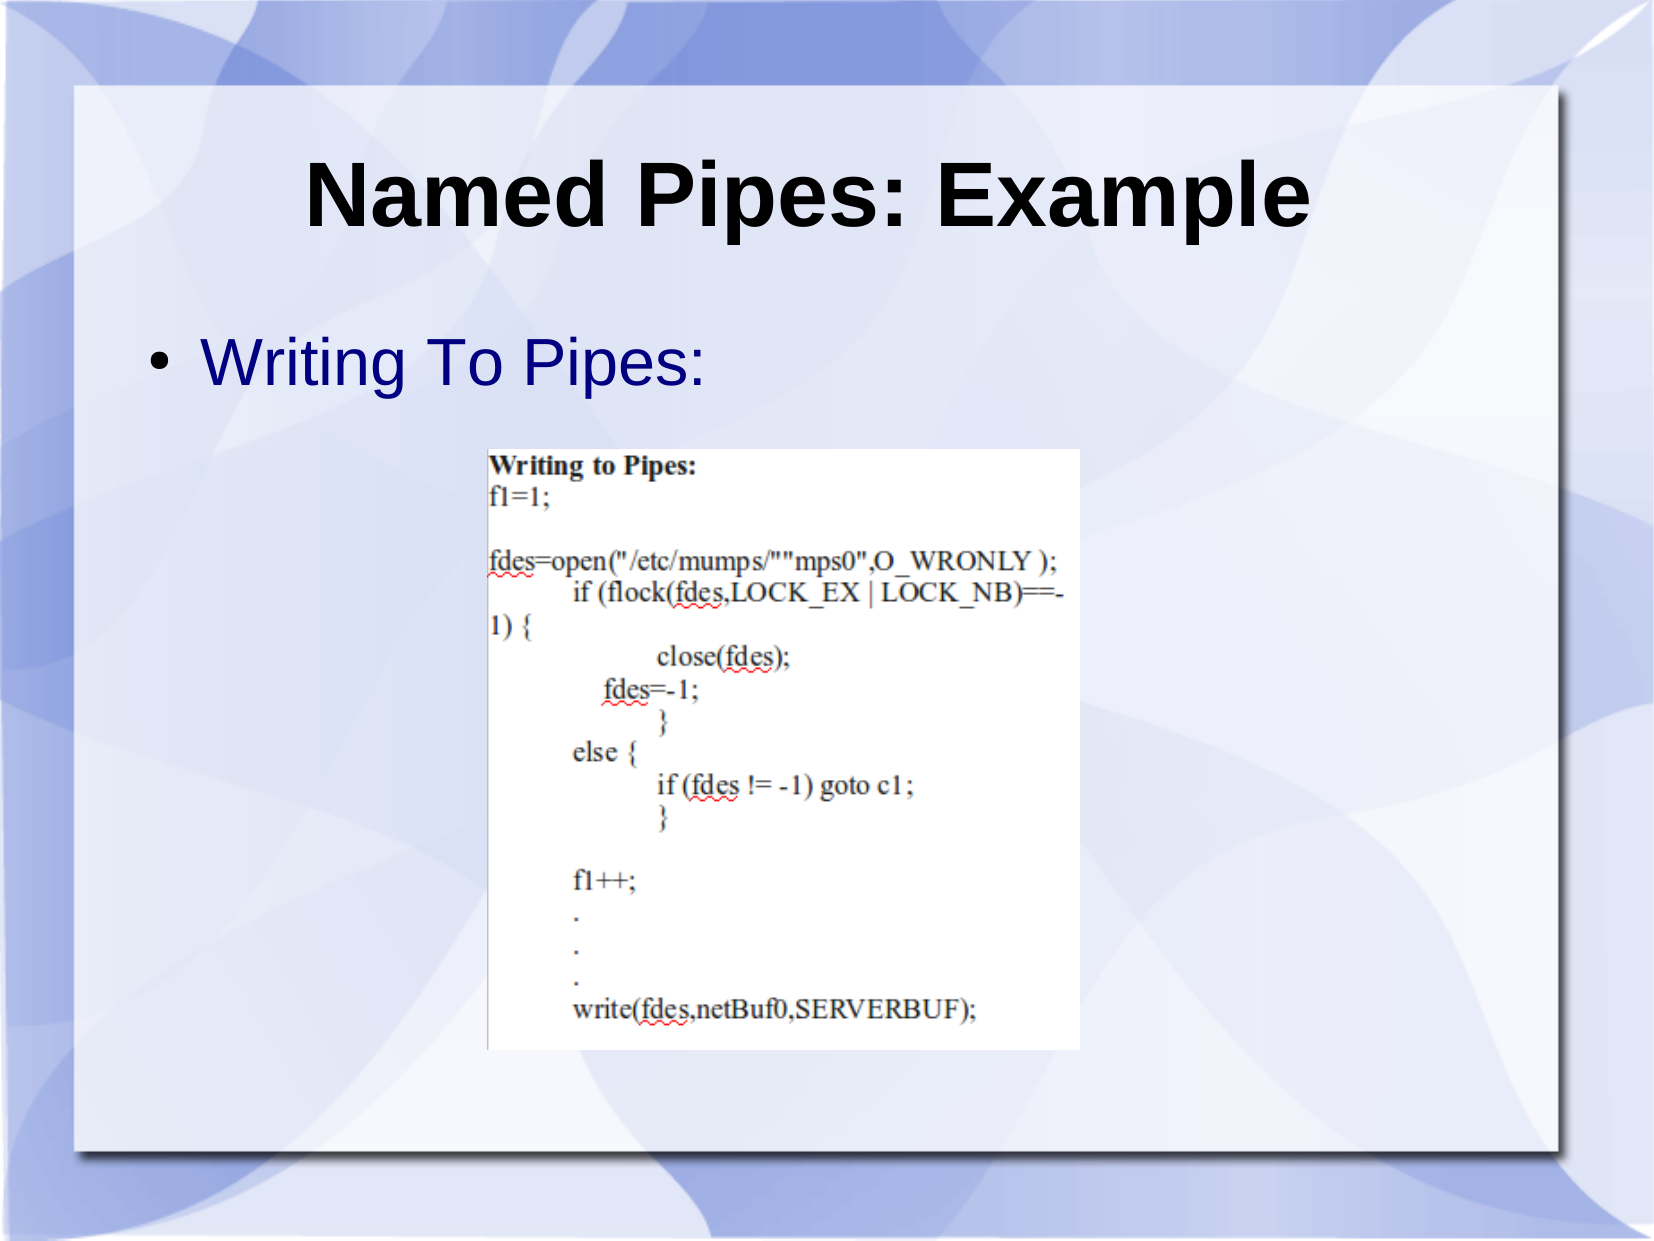

# Named Pipes: Example
Writing To Pipes: